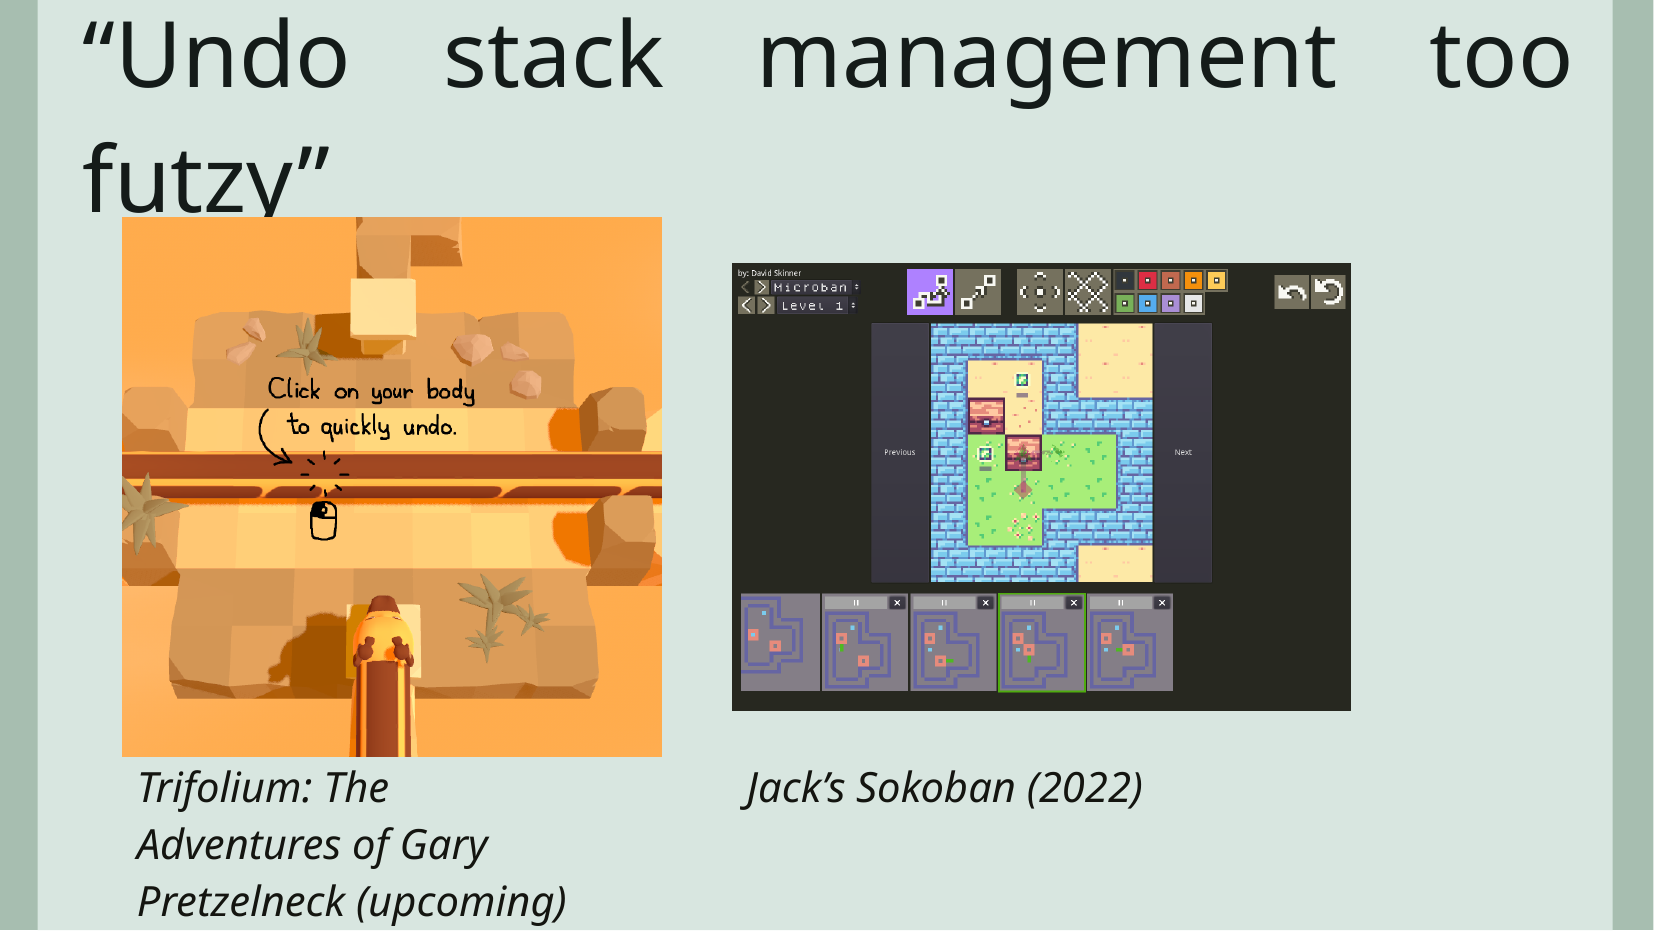

# “Undo stack management too futzy”
Trifolium: The Adventures of Gary Pretzelneck (upcoming)
Jack’s Sokoban (2022)